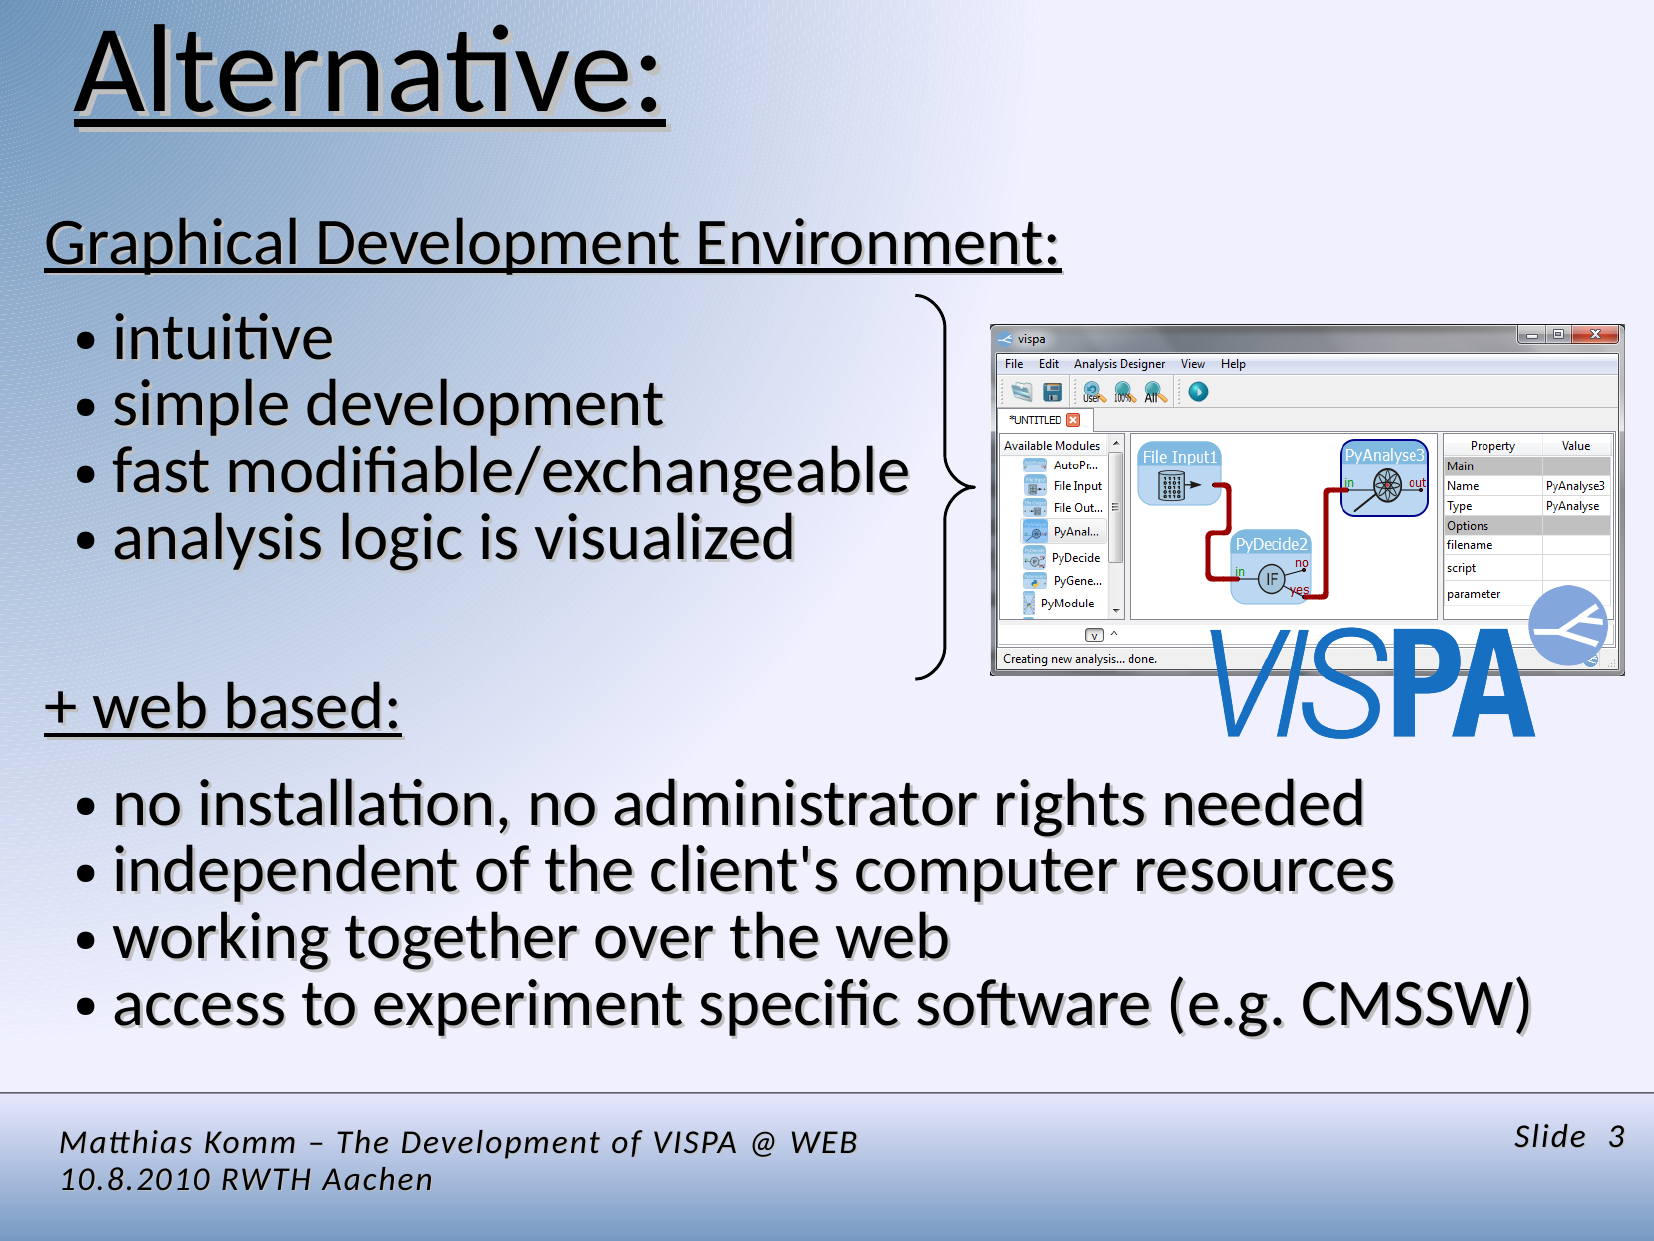

Alternative:
Graphical Development Environment:
 intuitive
 simple development
 fast modifiable/exchangeable
 analysis logic is visualized
+ web based:
 no installation, no administrator rights needed
 independent of the client's computer resources
 working together over the web
 access to experiment specific software (e.g. CMSSW)
3
Matthias Komm